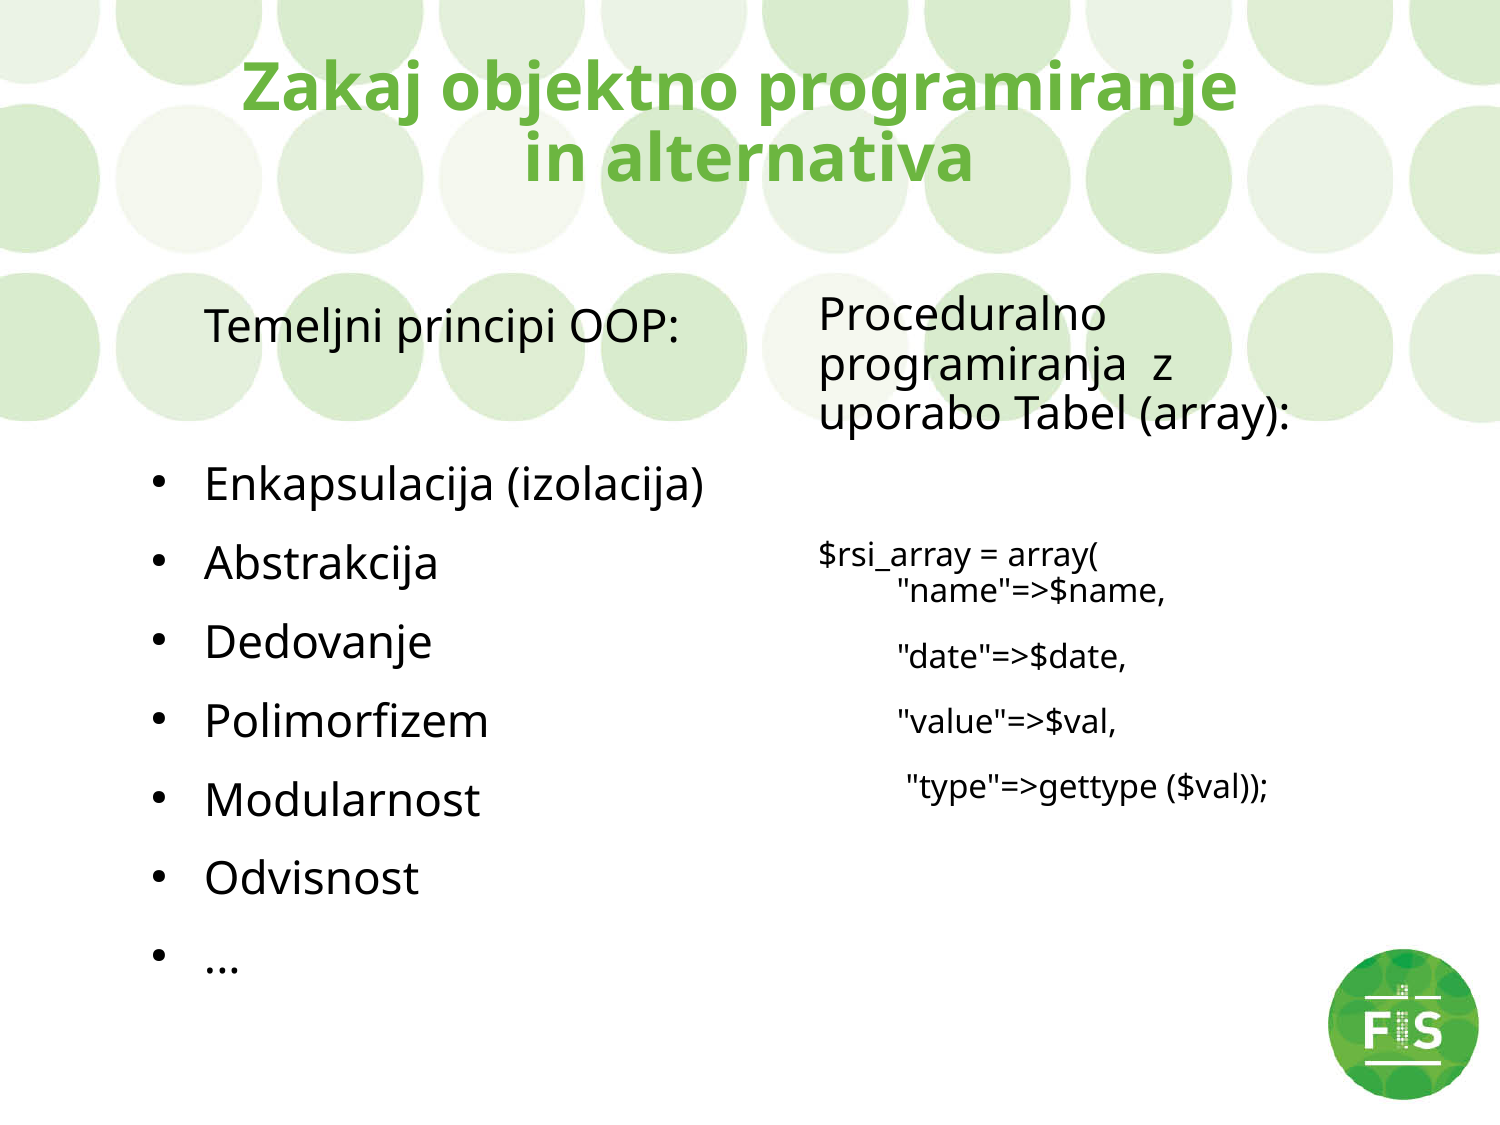

# Zakaj objektno programiranje in alternativa
Proceduralno programiranja z uporabo Tabel (array):
$rsi_array = array(	 "name"=>$name,
 "date"=>$date,
 "value"=>$val,
 "type"=>gettype ($val));
Temeljni principi OOP:
Enkapsulacija (izolacija)
Abstrakcija
Dedovanje
Polimorfizem
Modularnost
Odvisnost
...